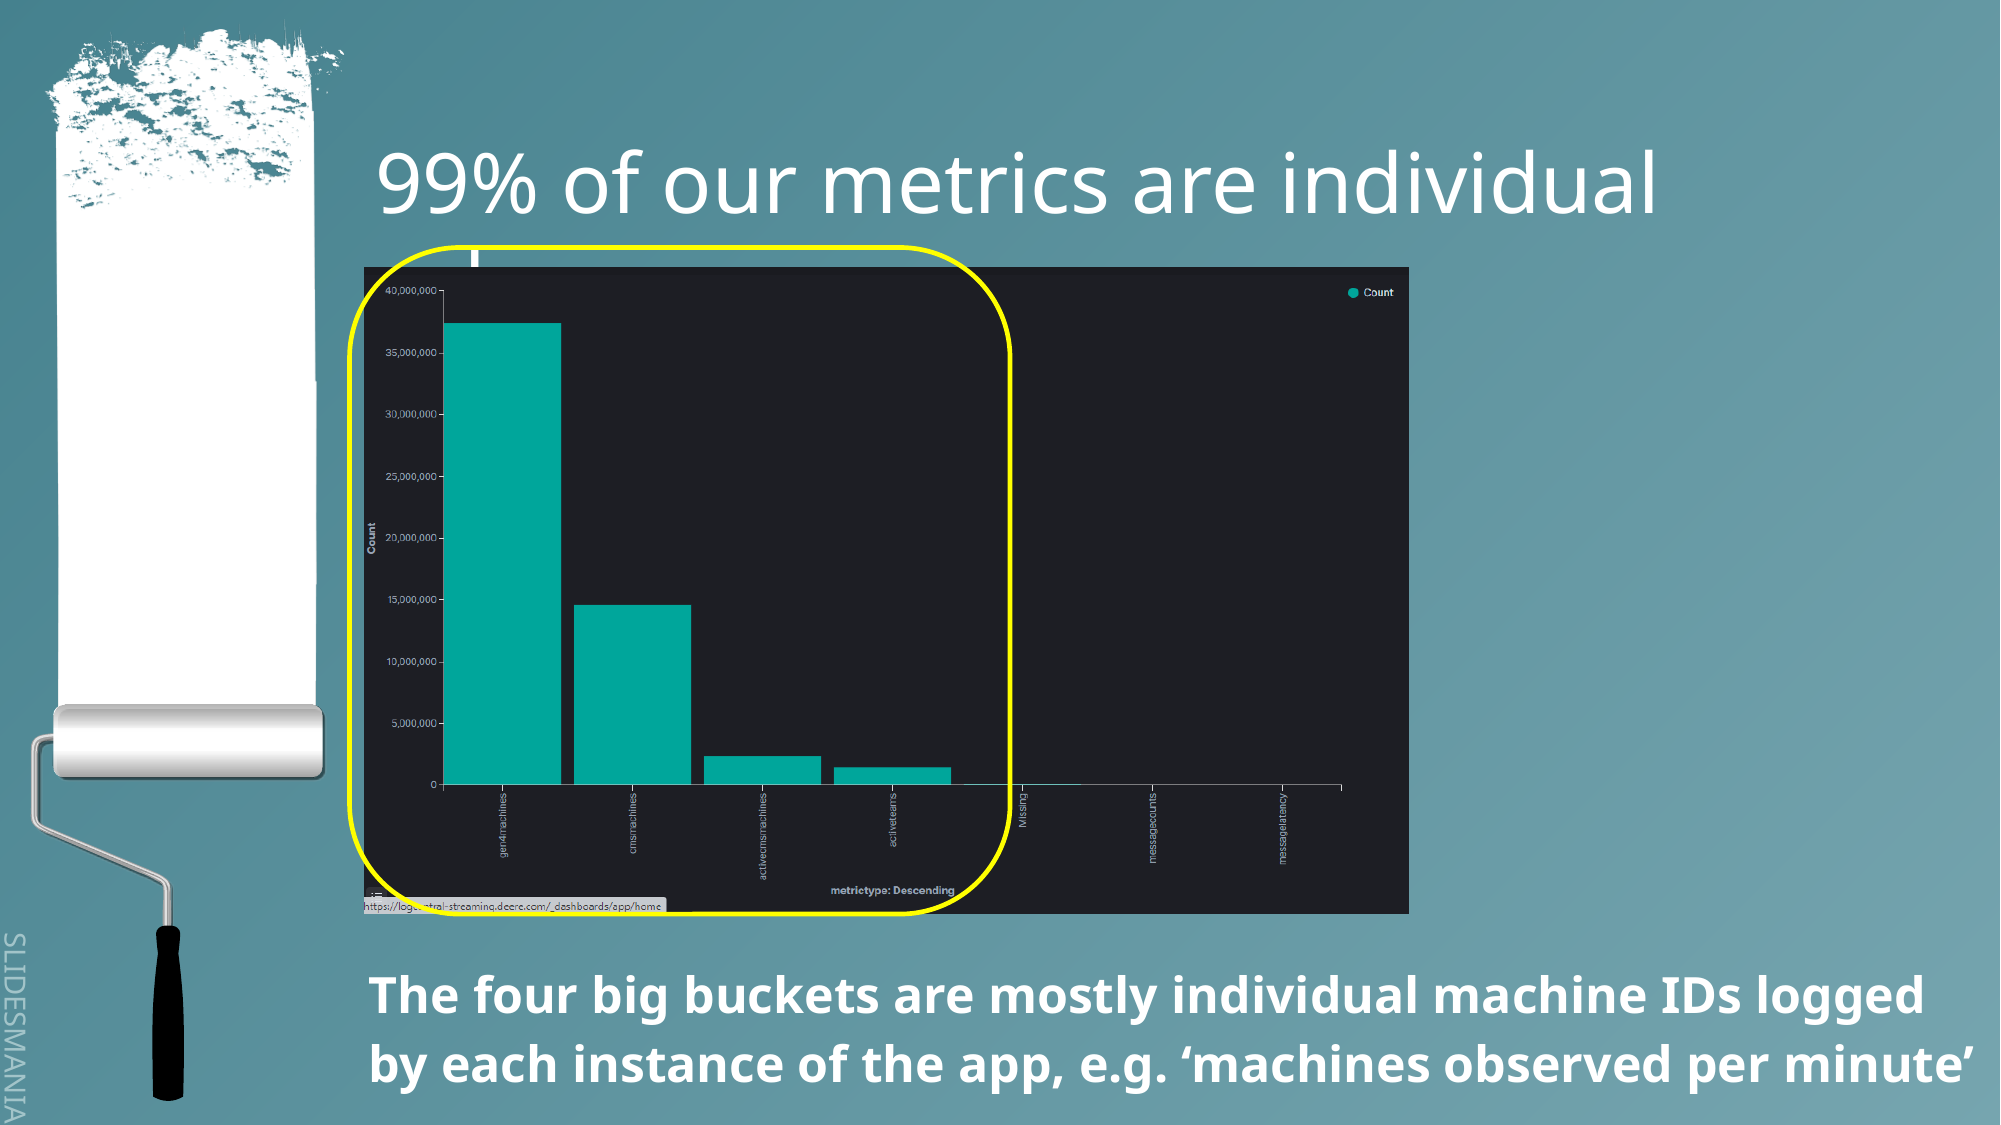

# 99% of our metrics are individual values
The four big buckets are mostly individual machine IDs logged by each instance of the app, e.g. ‘machines observed per minute’